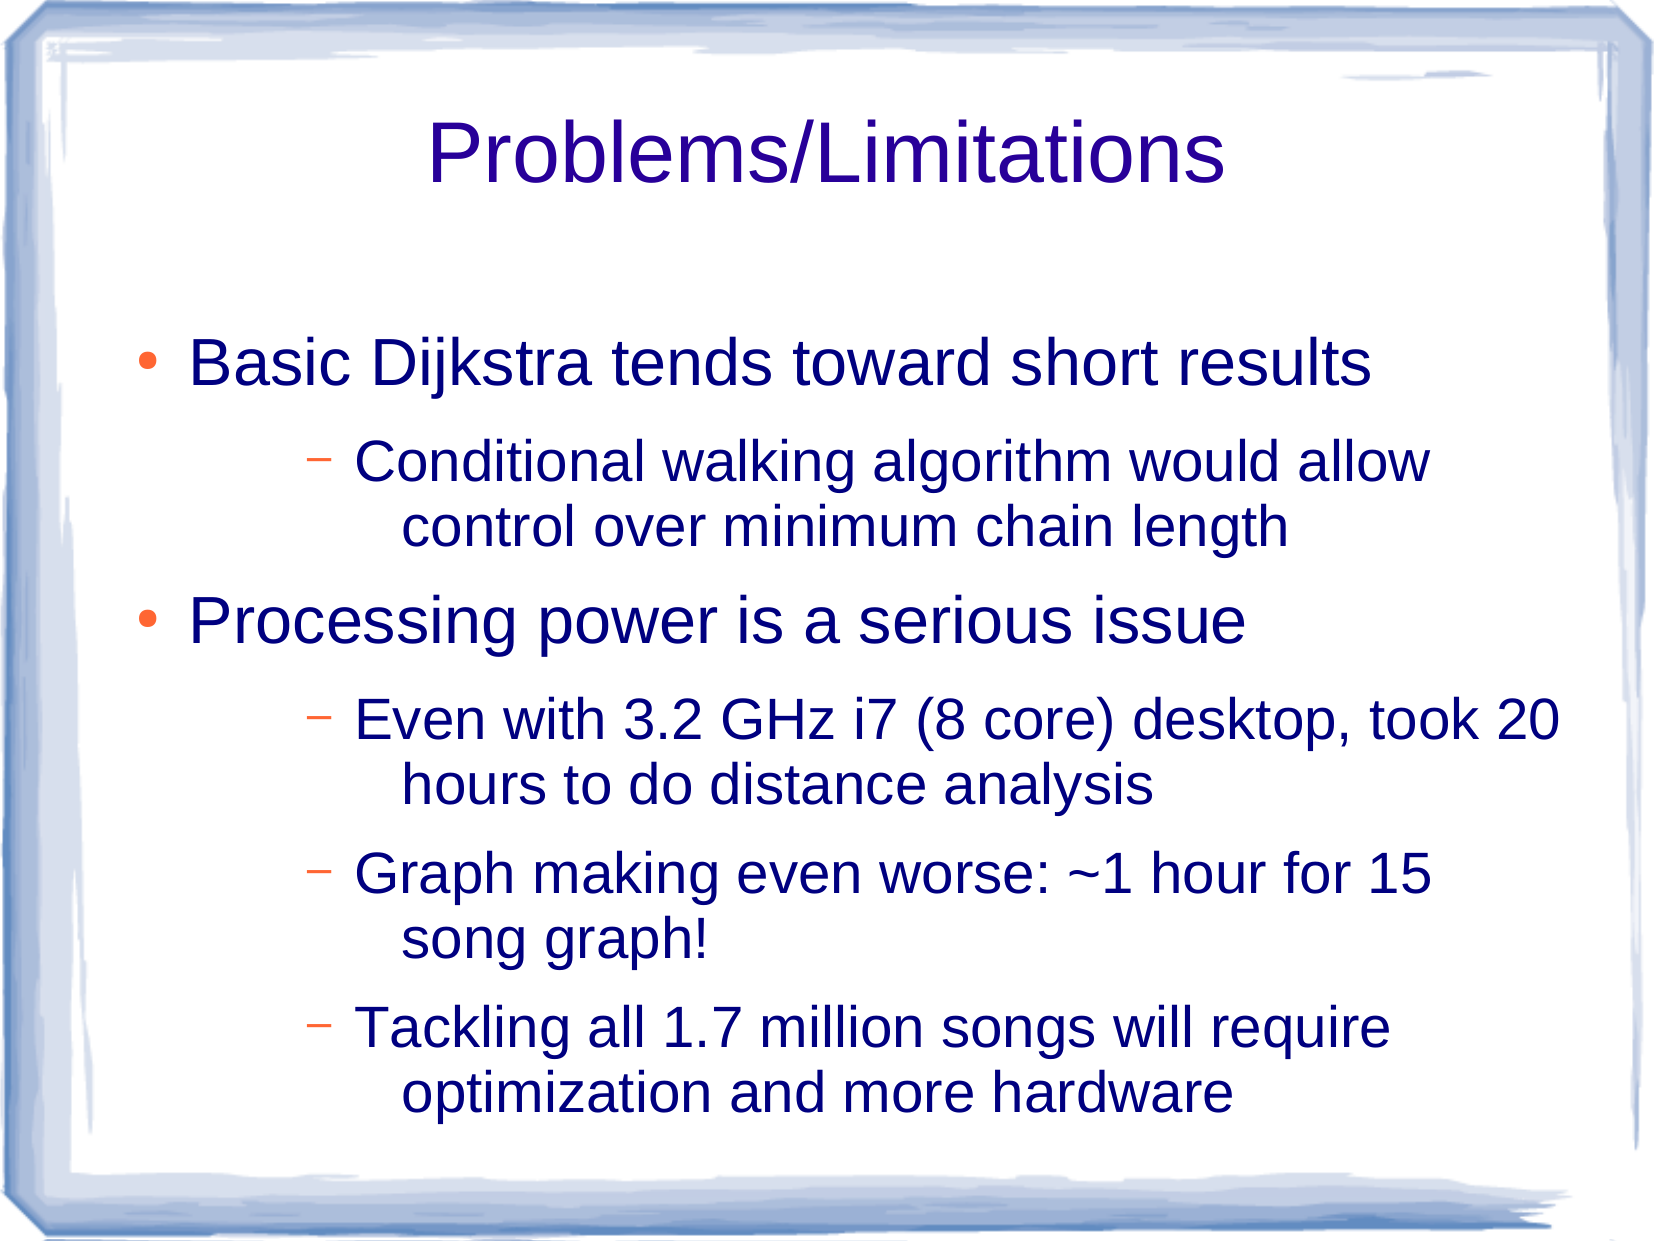

# Problems/Limitations
Basic Dijkstra tends toward short results
Conditional walking algorithm would allow control over minimum chain length
Processing power is a serious issue
Even with 3.2 GHz i7 (8 core) desktop, took 20 hours to do distance analysis
Graph making even worse: ~1 hour for 15 song graph!
Tackling all 1.7 million songs will require optimization and more hardware